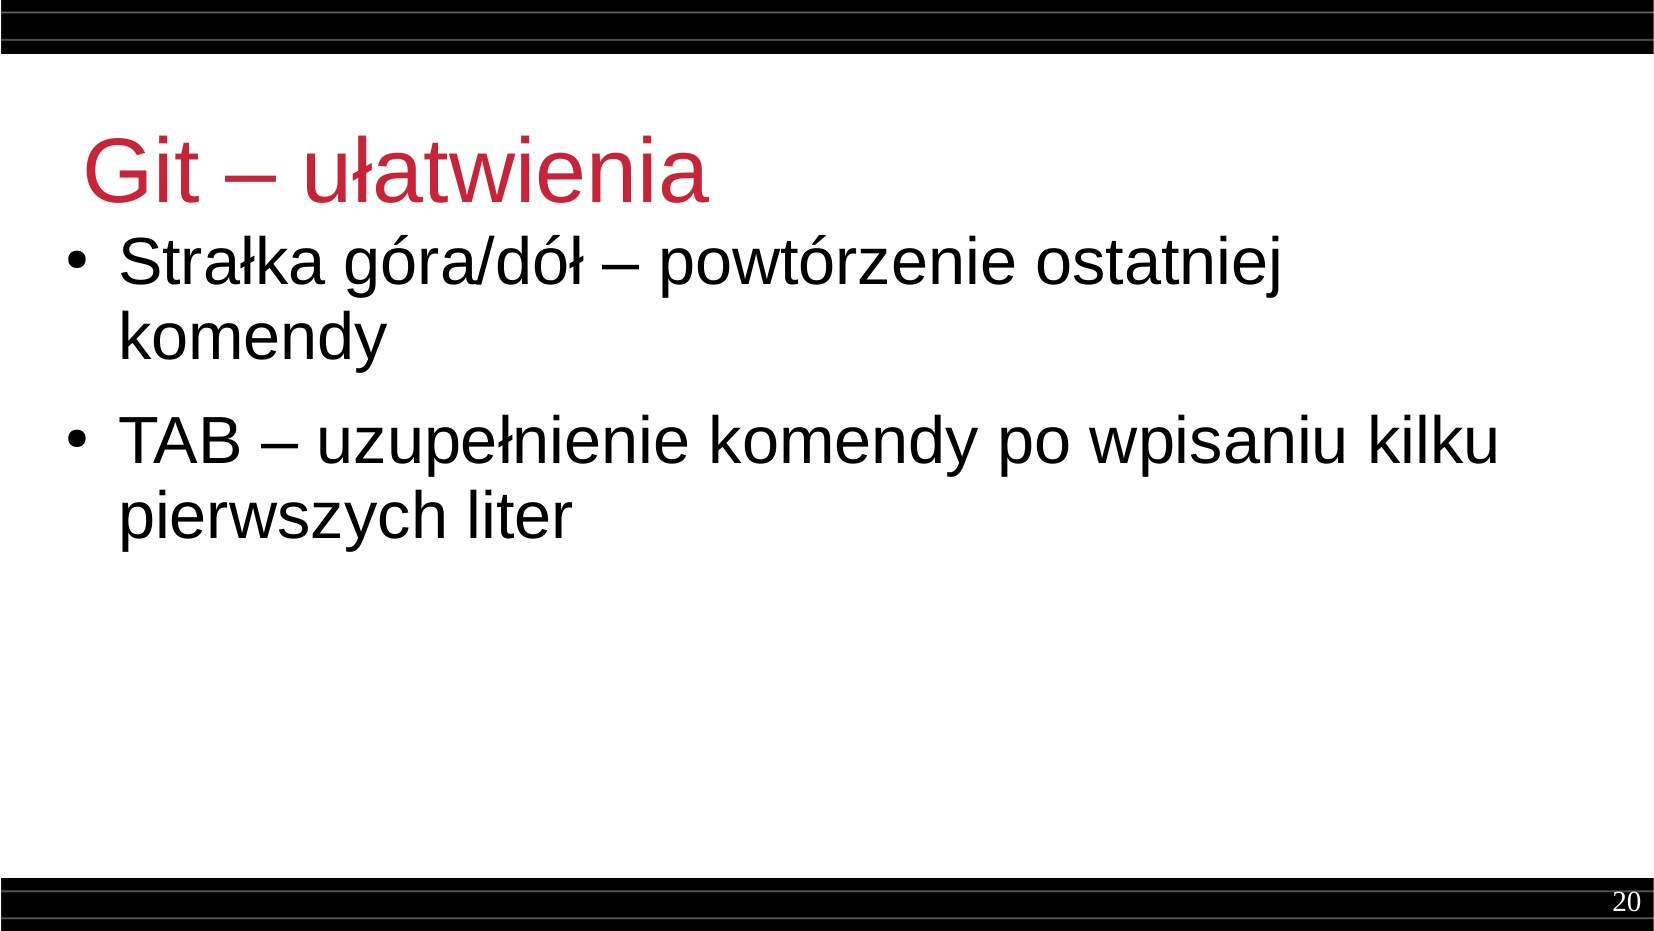

# Git – ułatwienia
Strałka góra/dół – powtórzenie ostatniej komendy
TAB – uzupełnienie komendy po wpisaniu kilku pierwszych liter